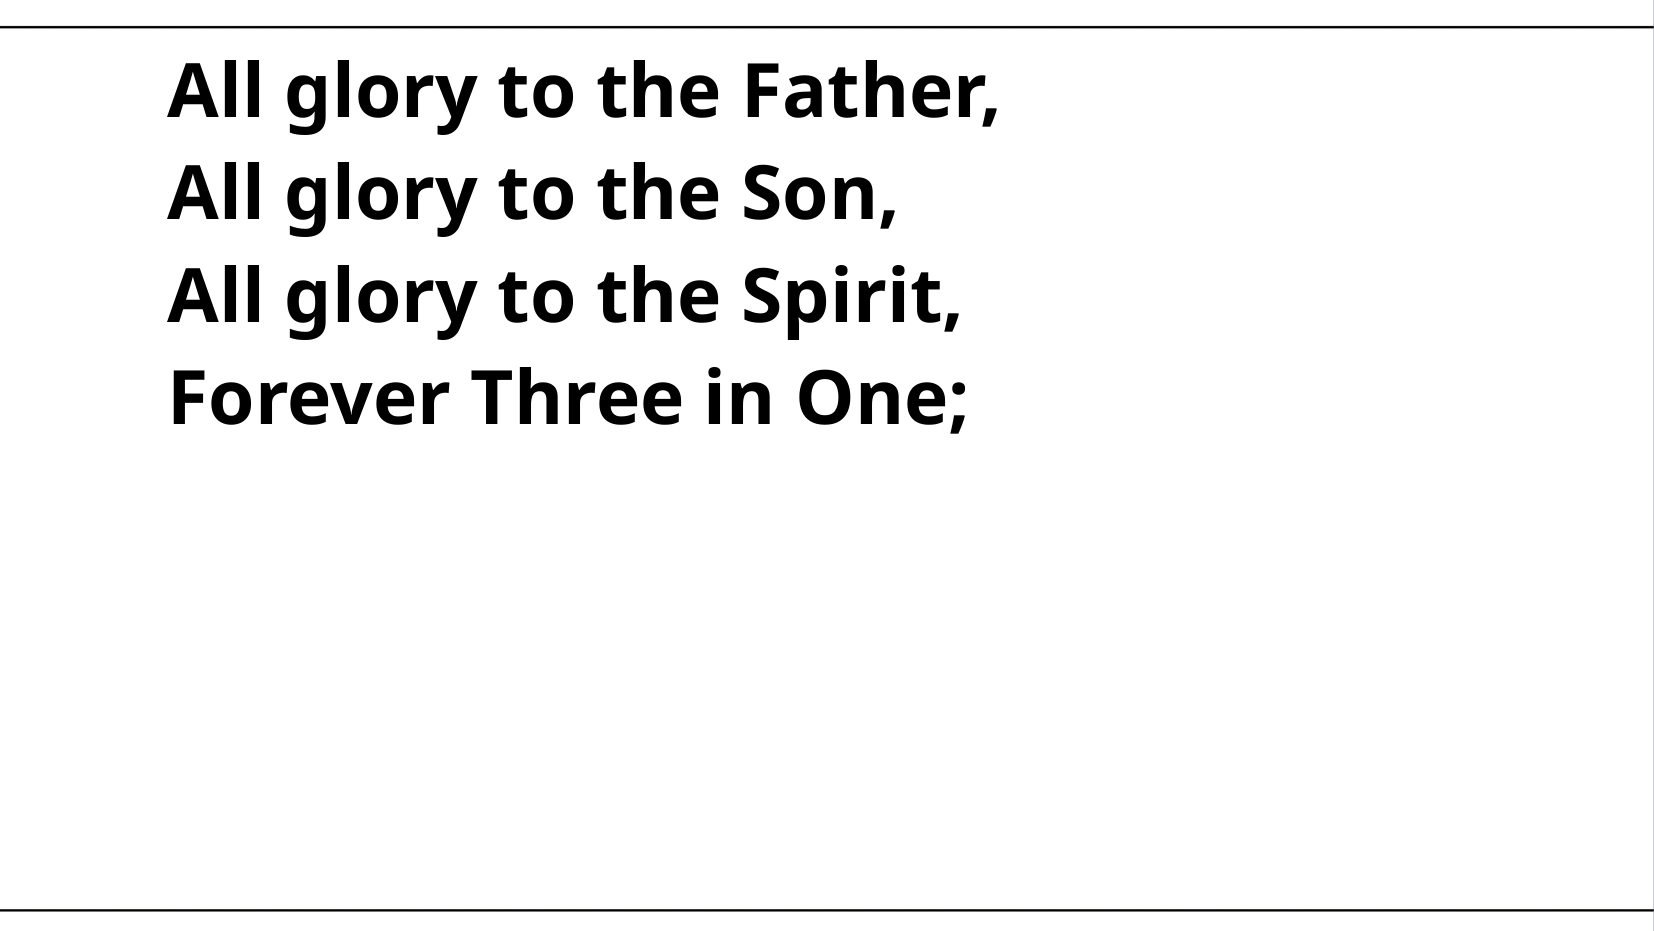

All glory to the Father,
 All glory to the Son,
 All glory to the Spirit,
 Forever Three in One;